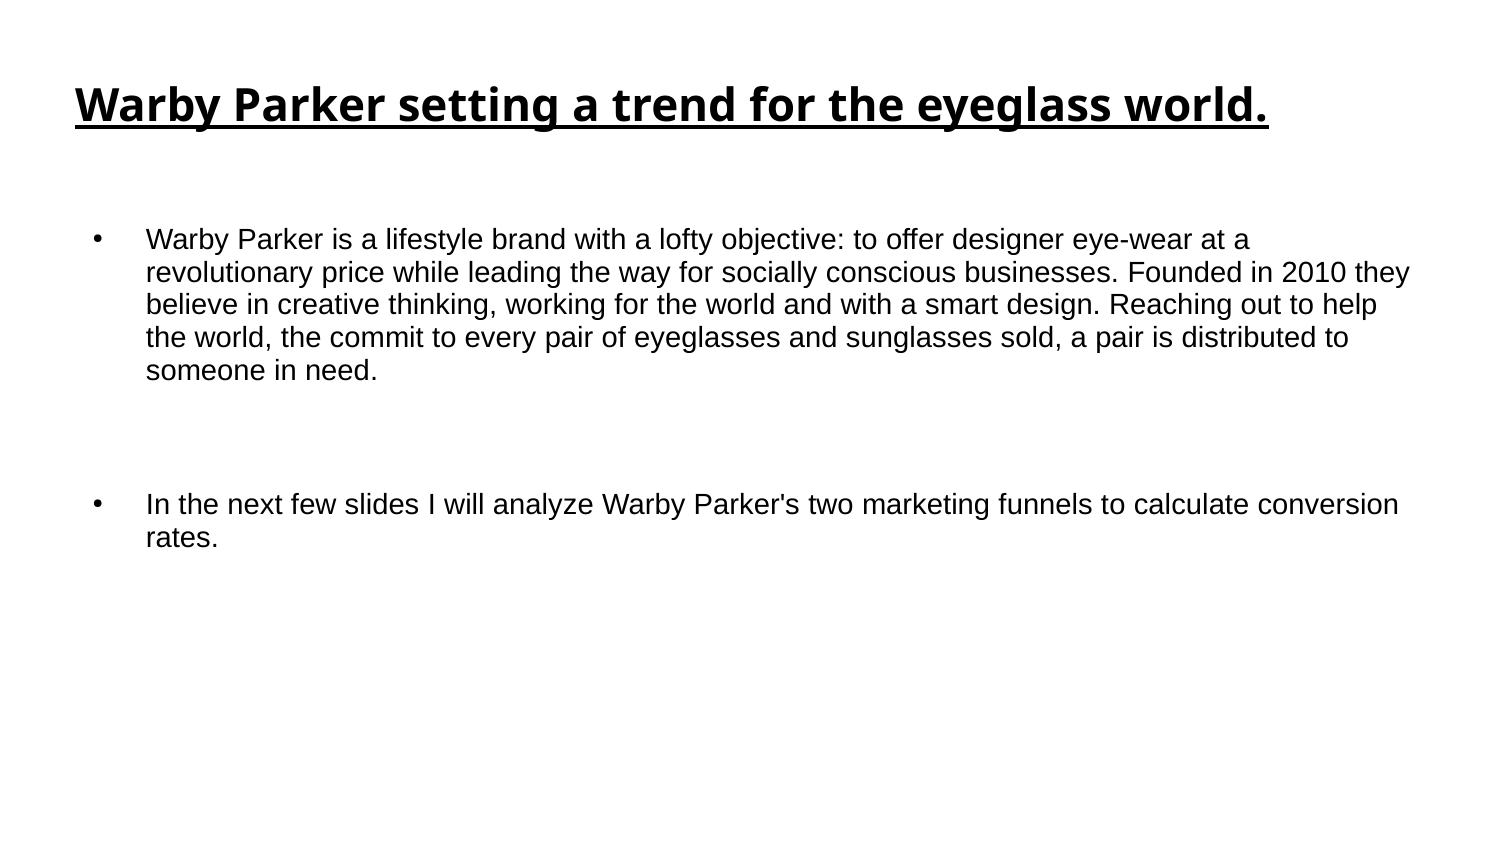

# Warby Parker setting a trend for the eyeglass world.
Warby Parker is a lifestyle brand with a lofty objective: to offer designer eye-wear at a revolutionary price while leading the way for socially conscious businesses. Founded in 2010 they believe in creative thinking, working for the world and with a smart design. Reaching out to help the world, the commit to every pair of eyeglasses and sunglasses sold, a pair is distributed to someone in need.
In the next few slides I will analyze Warby Parker's two marketing funnels to calculate conversion rates.